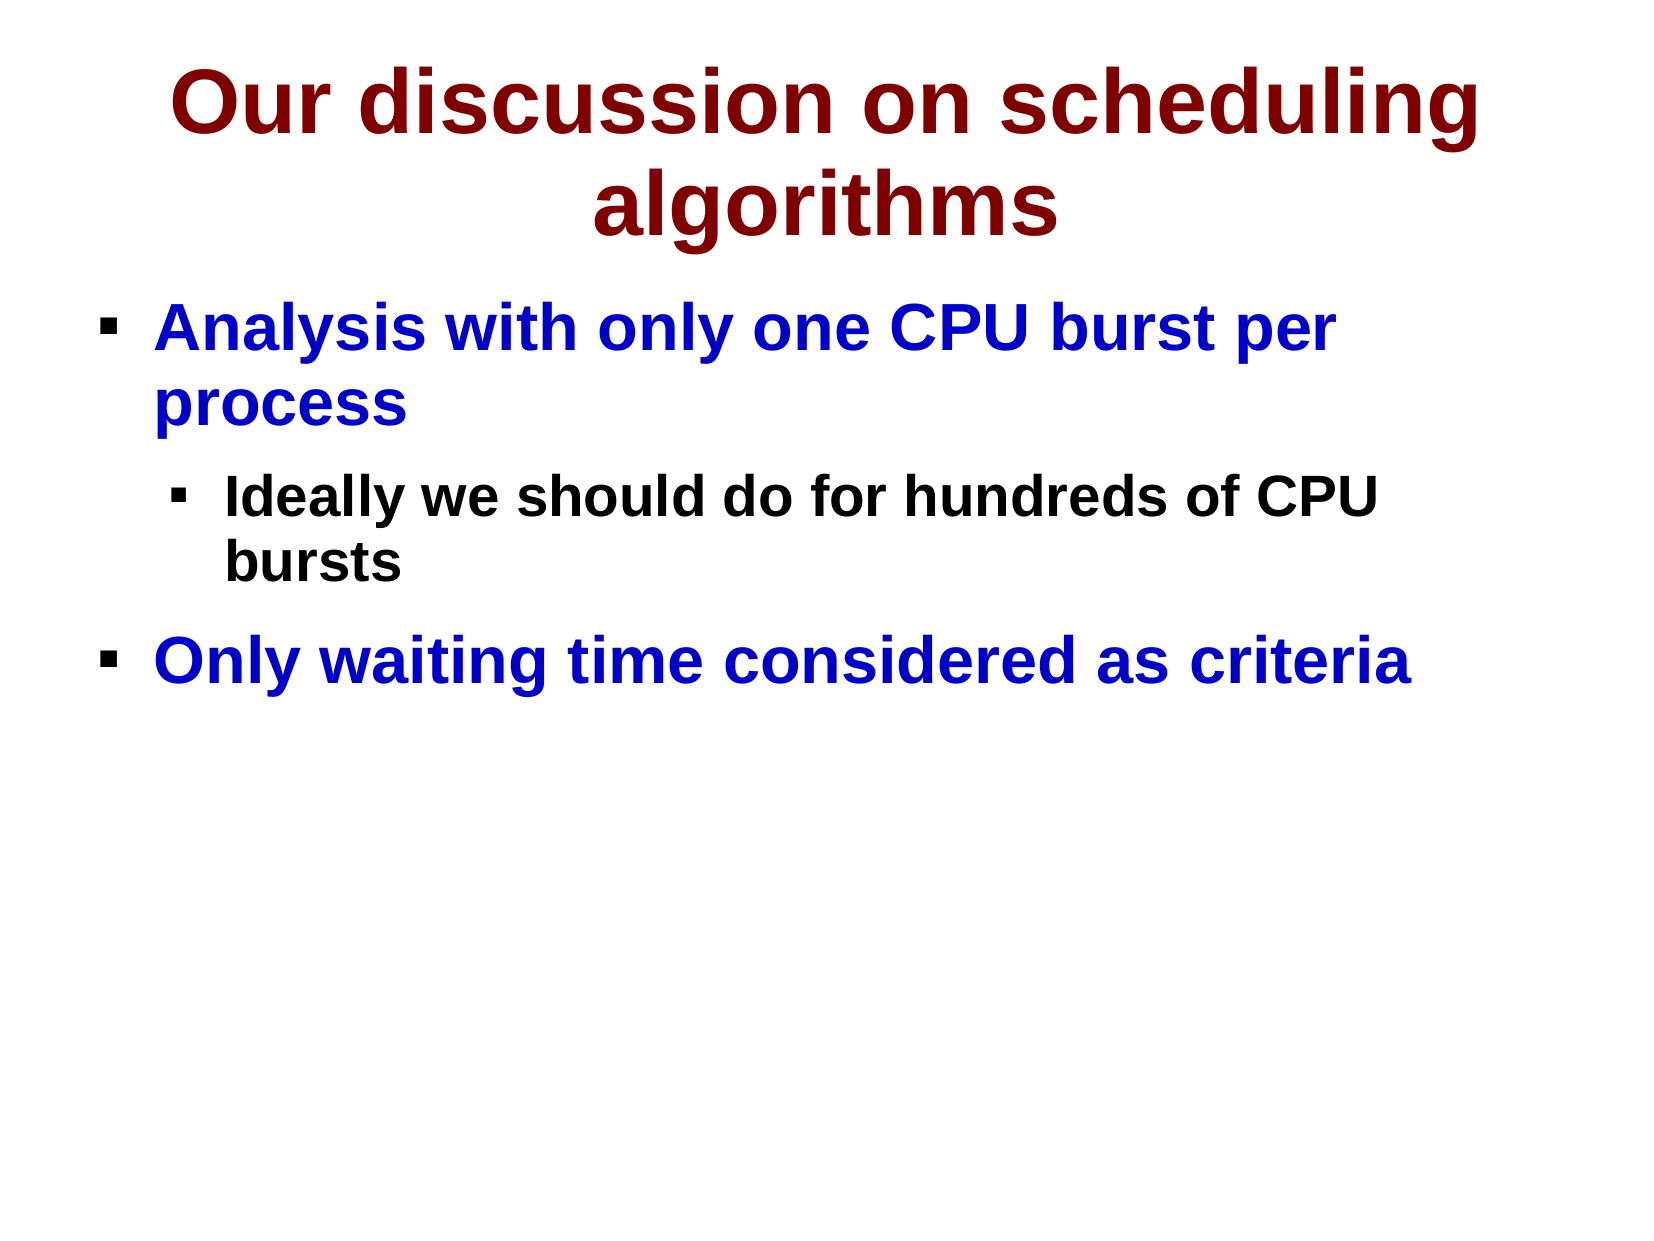

# Our discussion on scheduling algorithms
Analysis with only one CPU burst per process
Ideally we should do for hundreds of CPU bursts
Only waiting time considered as criteria